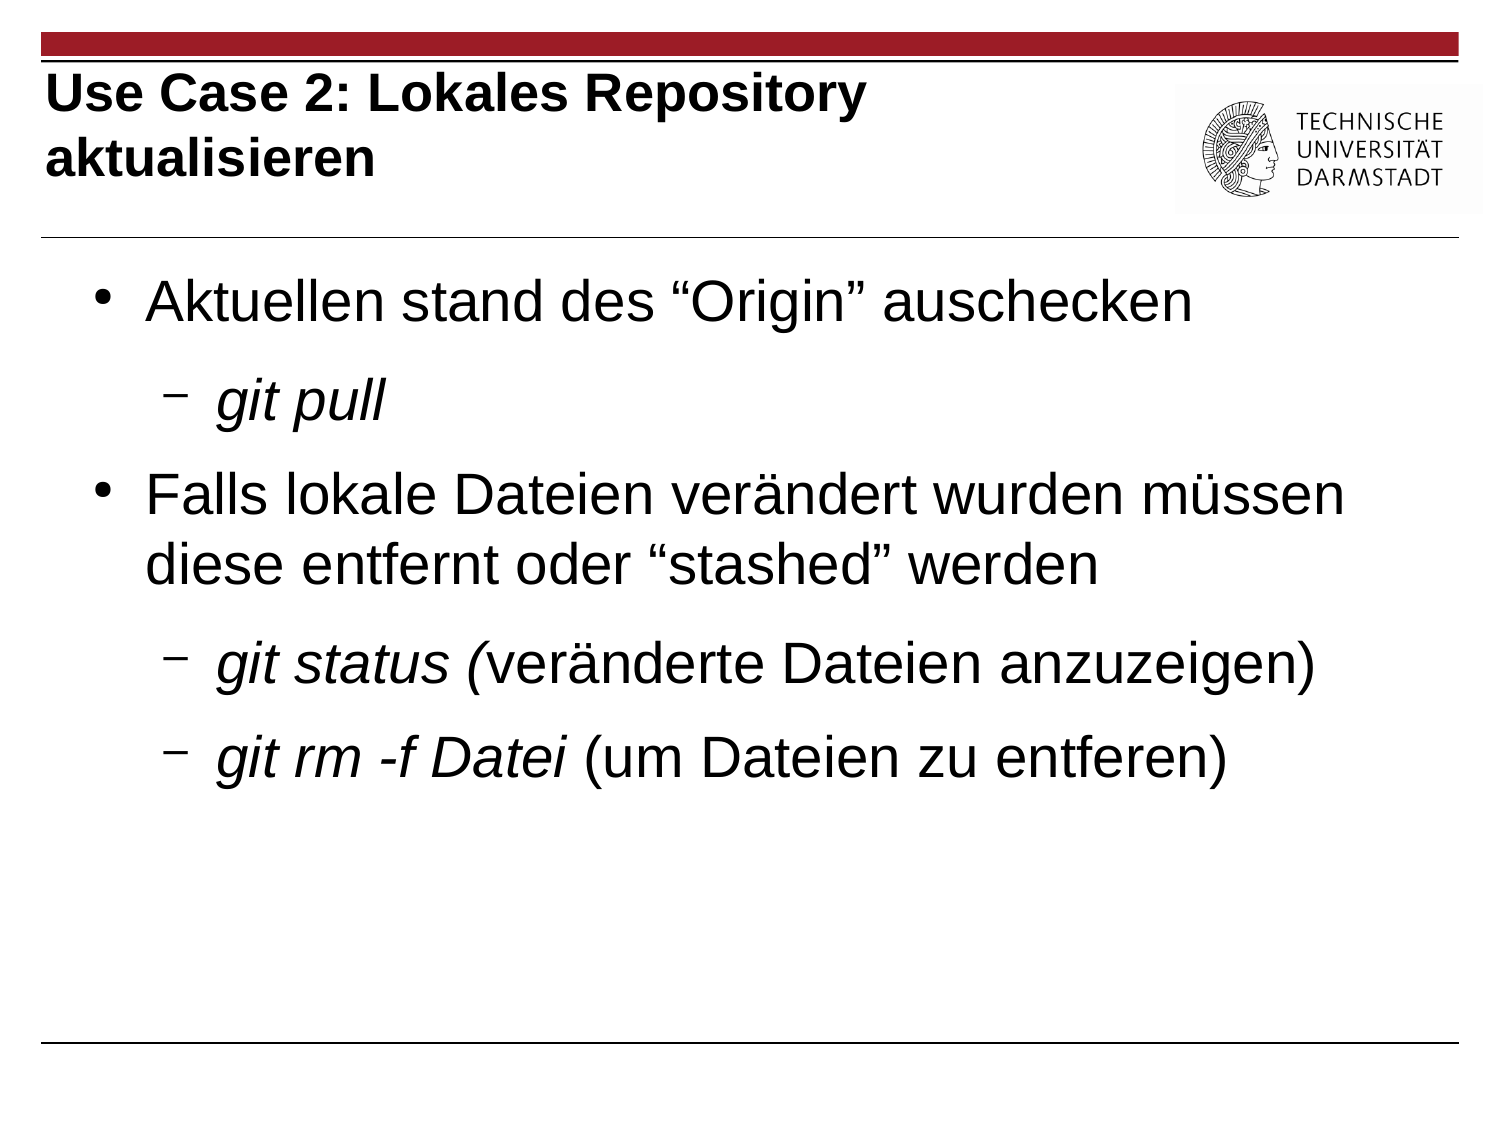

Use Case 2: Lokales Repository aktualisieren
# Aktuellen stand des “Origin” auschecken
git pull
Falls lokale Dateien verändert wurden müssen diese entfernt oder “stashed” werden
git status (veränderte Dateien anzuzeigen)
git rm -f Datei (um Dateien zu entferen)